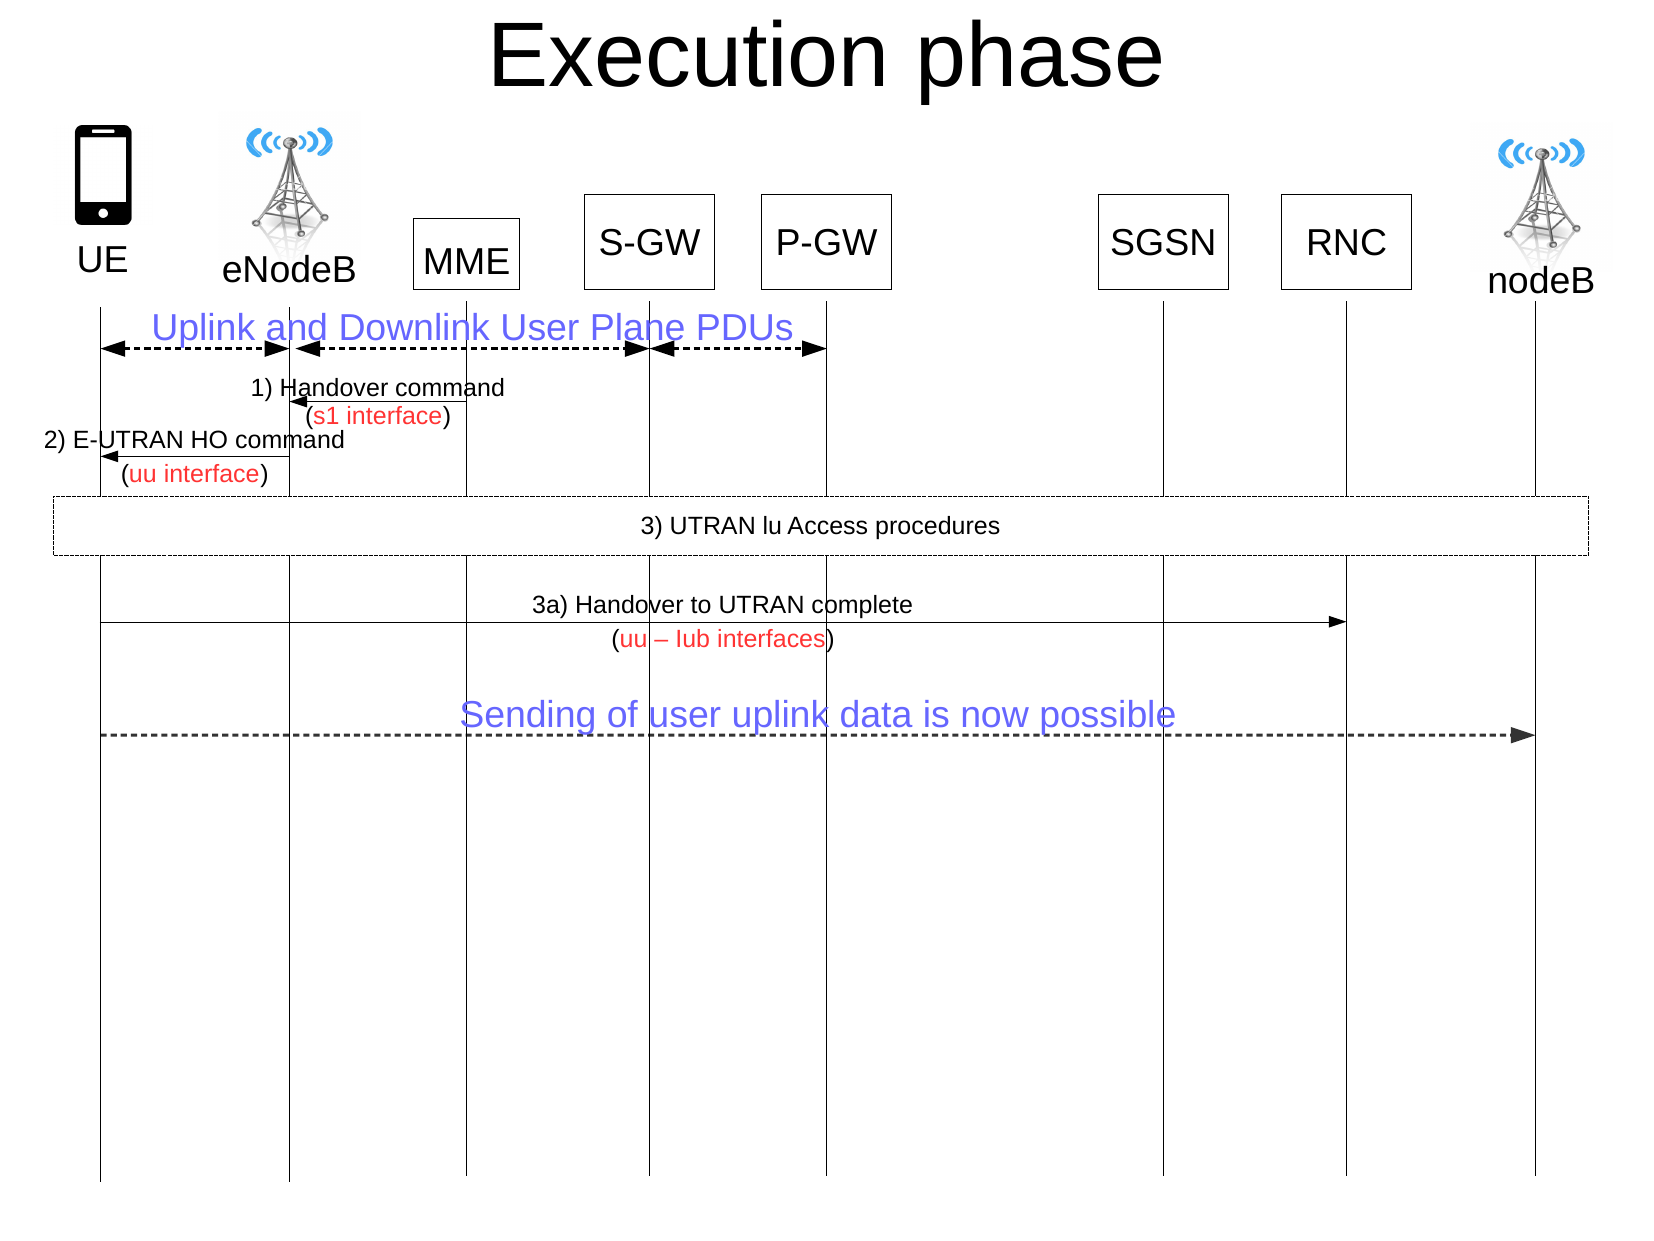

# Execution phase
eNodeB
nodeB
UE
S-GW
P-GW
SGSN
RNC
MME
Uplink and Downlink User Plane PDUs
1) Handover command
(s1 interface)
2) E-UTRAN HO command
(uu interface)
3) UTRAN lu Access procedures
3a) Handover to UTRAN complete
(uu – Iub interfaces)
Sending of user uplink data is now possible